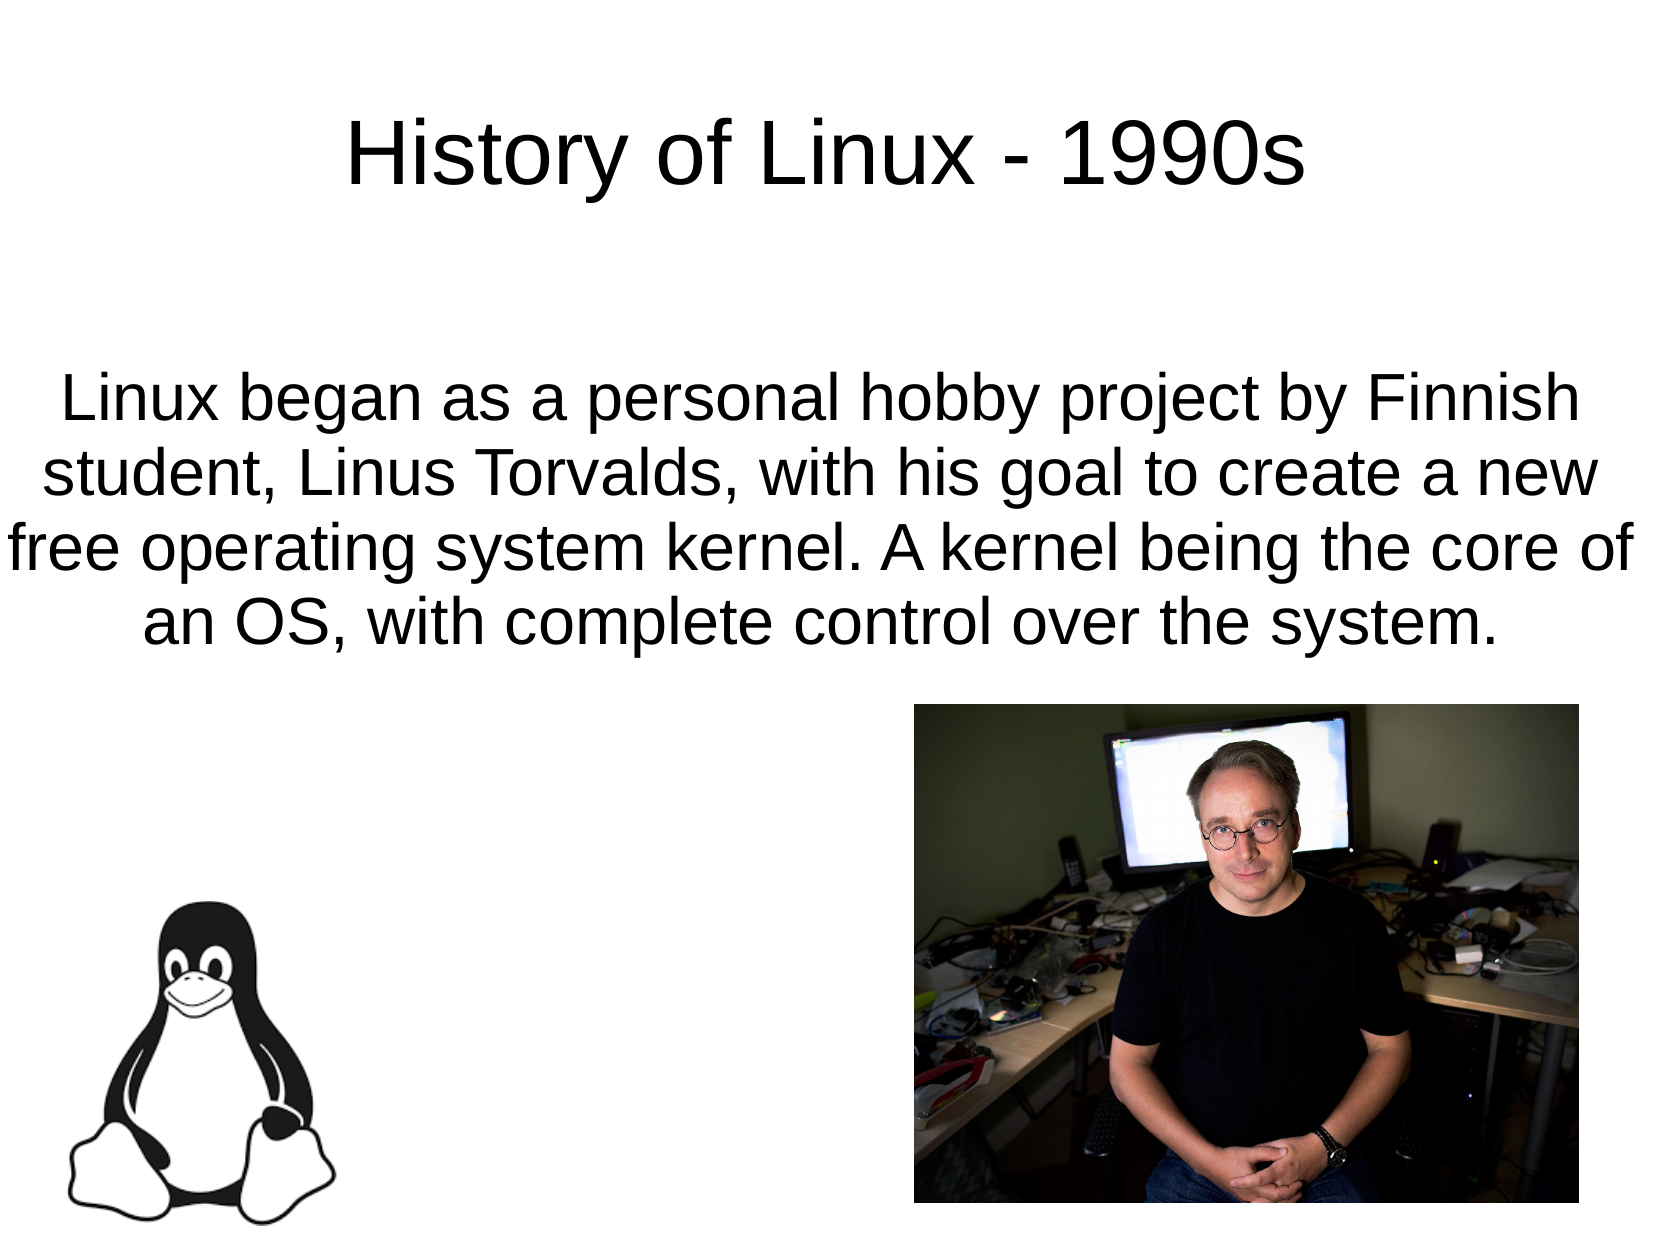

# History of Linux - 1990s
Linux began as a personal hobby project by Finnish student, Linus Torvalds, with his goal to create a new free operating system kernel. A kernel being the core of an OS, with complete control over the system.